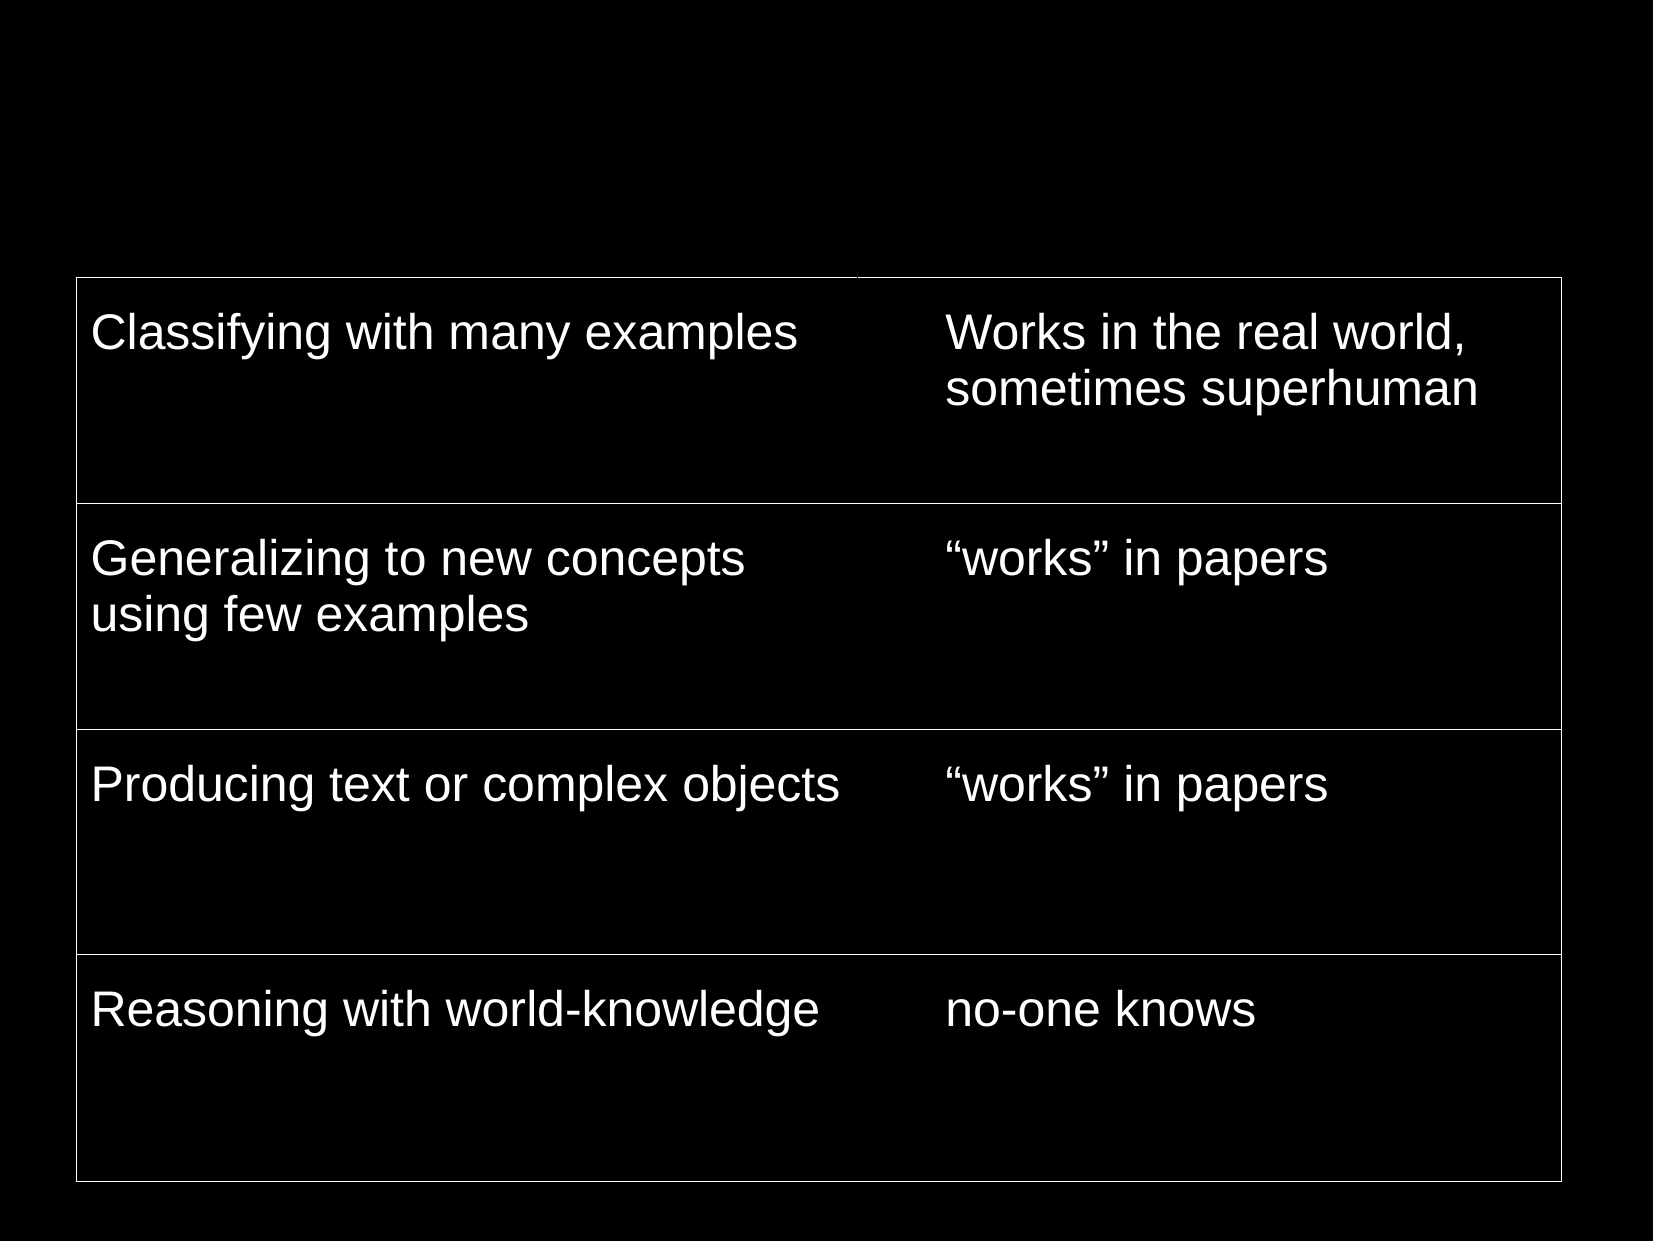

| Classifying with many examples | Works in the real world, sometimes superhuman |
| --- | --- |
| Generalizing to new concepts using few examples | “works” in papers |
| Producing text or complex objects | “works” in papers |
| Reasoning with world-knowledge | no-one knows |